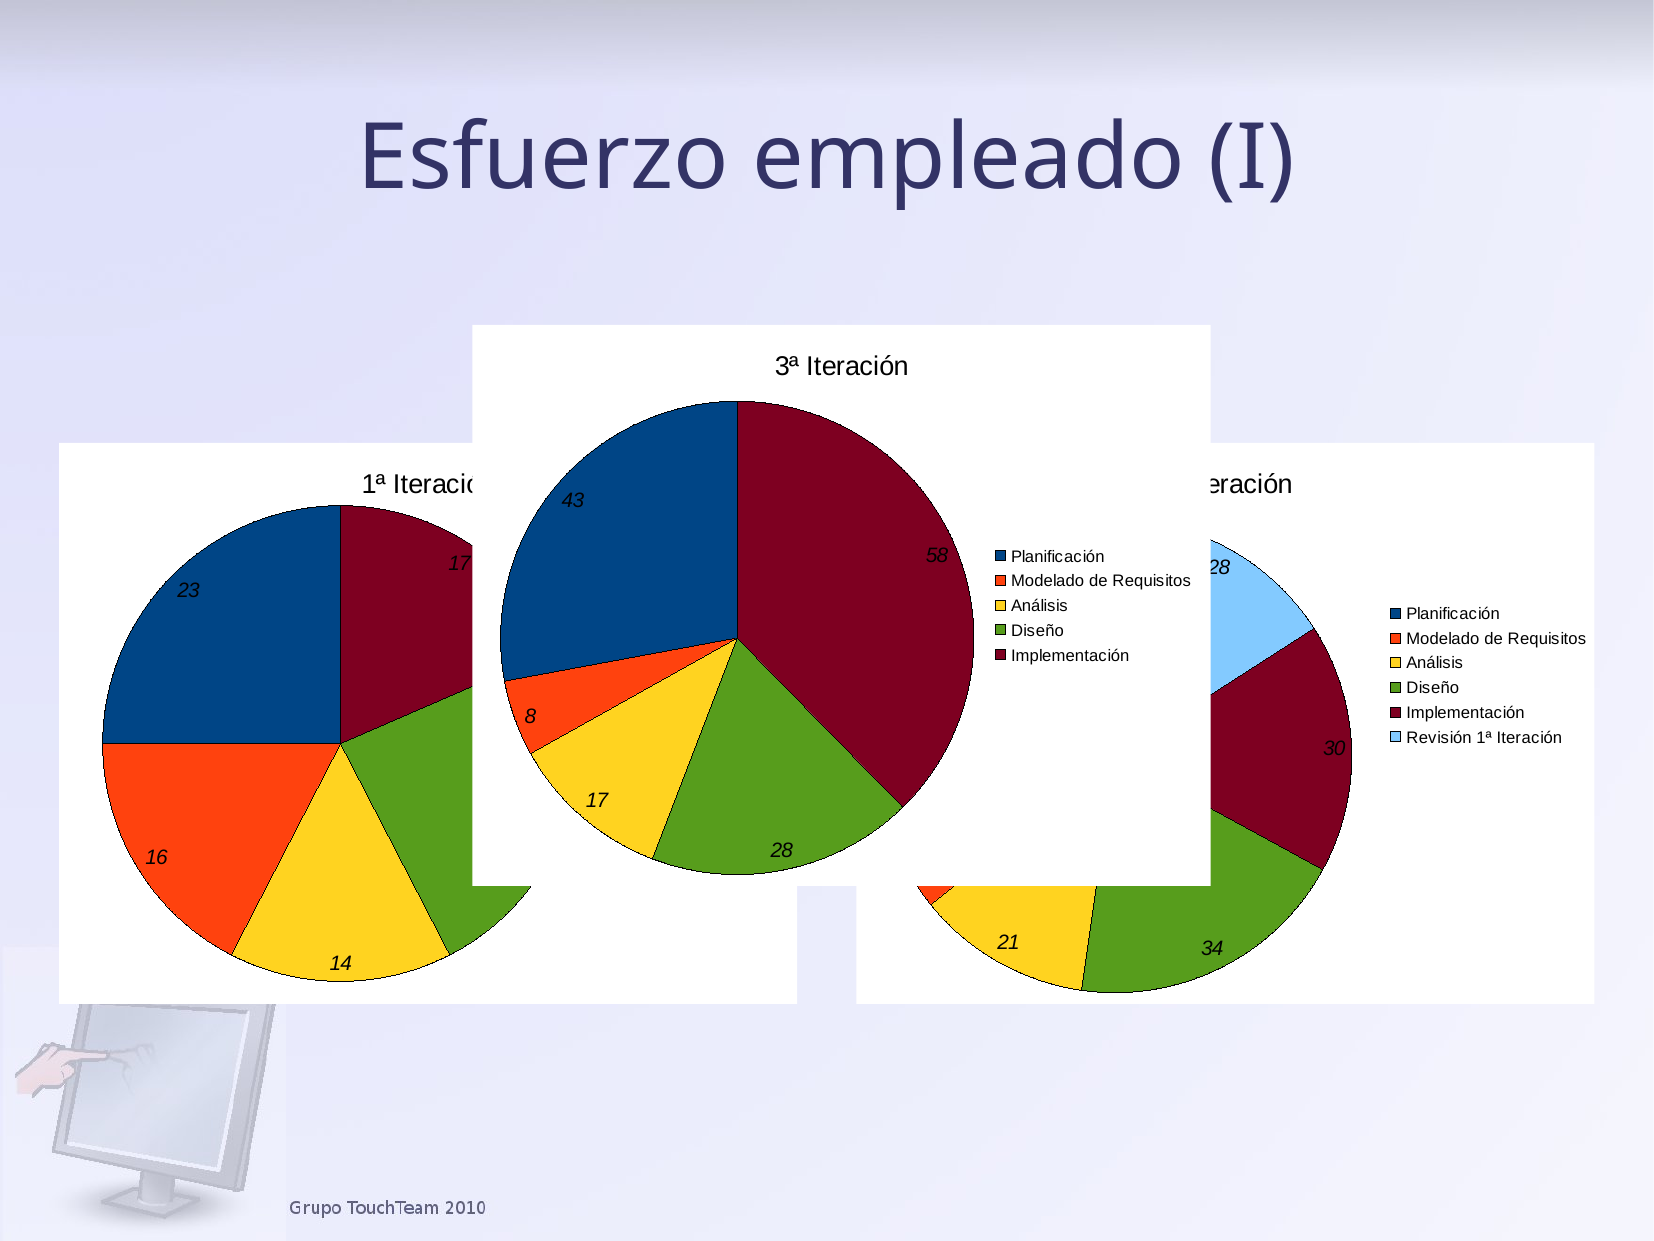

# Esfuerzo empleado (I)
### Chart: 3ª Iteración
| Category | Columna B | Columna C |
|---|---|---|
| Planificación | 43.0 | 26.0 |
| Modelado de Requisitos | 8.0 | 7.05 |
| Análisis | 17.0 | 13.5 |
| Diseño | 28.0 | 16.0 |
| Implementación | 58.0 | 63.0 |
### Chart: 1ª Iteración
| Category | Columna B | Columna C |
|---|---|---|
| Planificación | 23.0 | 41.4 |
| Modelado de Requisitos | 16.0 | 29.0 |
| Análisis | 14.0 | 24.0 |
| Diseño | 22.0 | 37.0 |
| Implementación | 17.0 | 41.0 |
### Chart: 2ª Iteración
| Category | Columna B | Columna C |
|---|---|---|
| Planificación | 35.0 | 31.0 |
| Modelado de Requisitos | 28.0 | 36.7 |
| Análisis | 21.0 | 33.5 |
| Diseño | 34.0 | 57.3 |
| Implementación | 30.0 | 46.0 |
| Revisión 1ª Iteración | 28.0 | 56.0 |